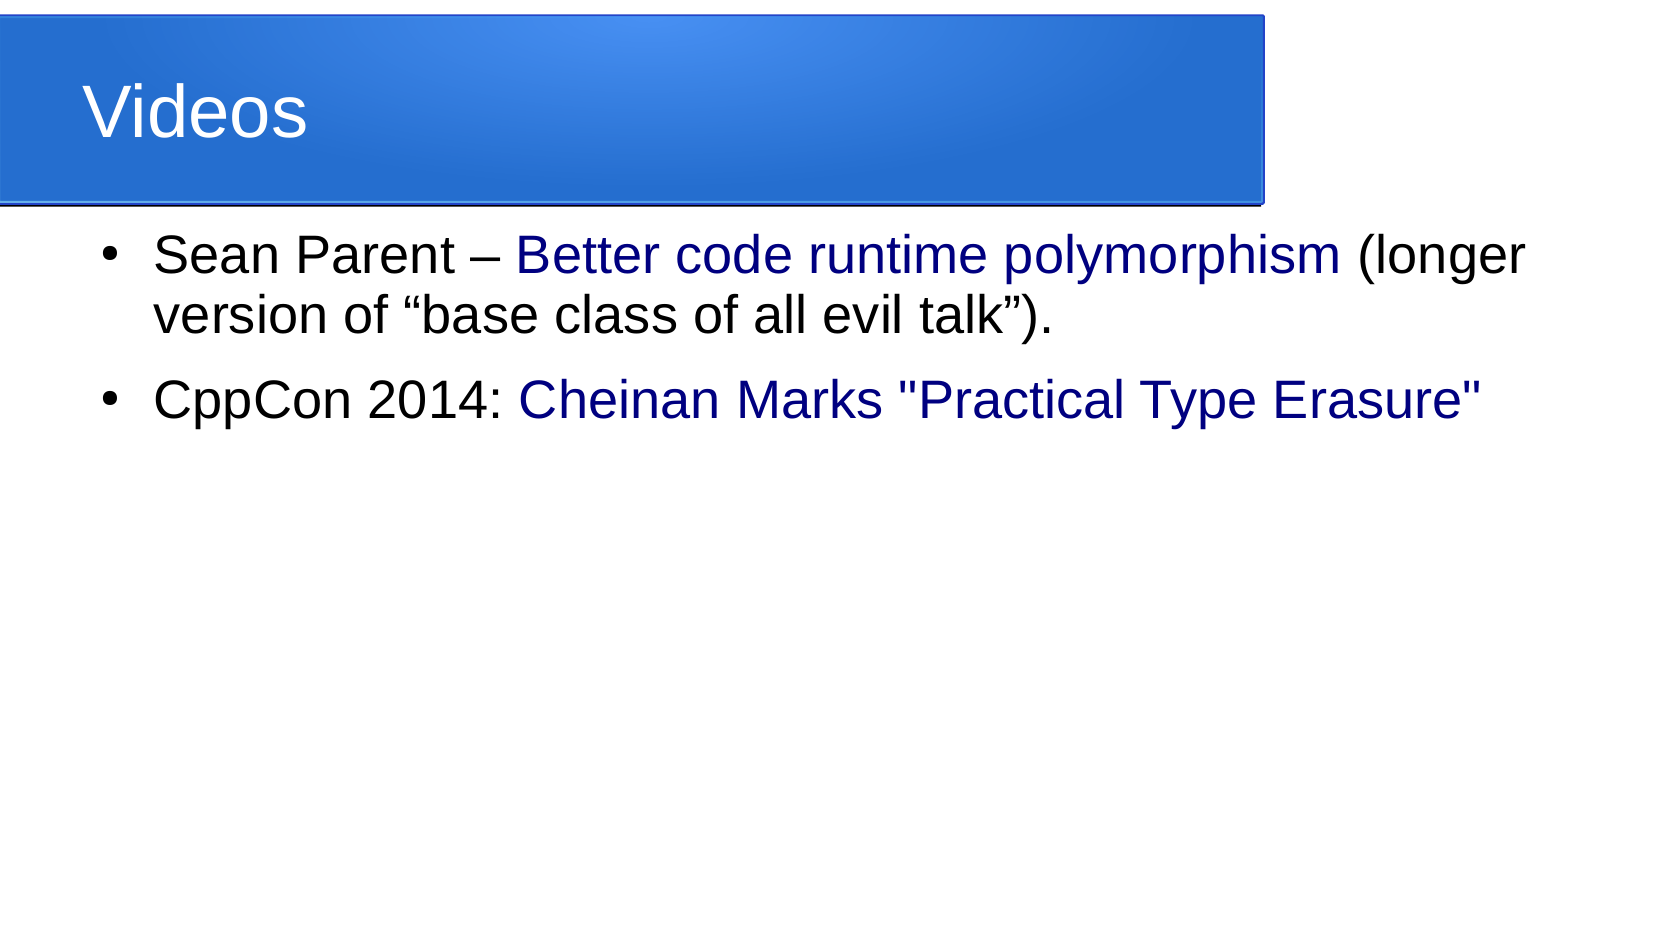

# Videos
Sean Parent – Better code runtime polymorphism (longer version of “base class of all evil talk”).
CppCon 2014: Cheinan Marks "Practical Type Erasure"